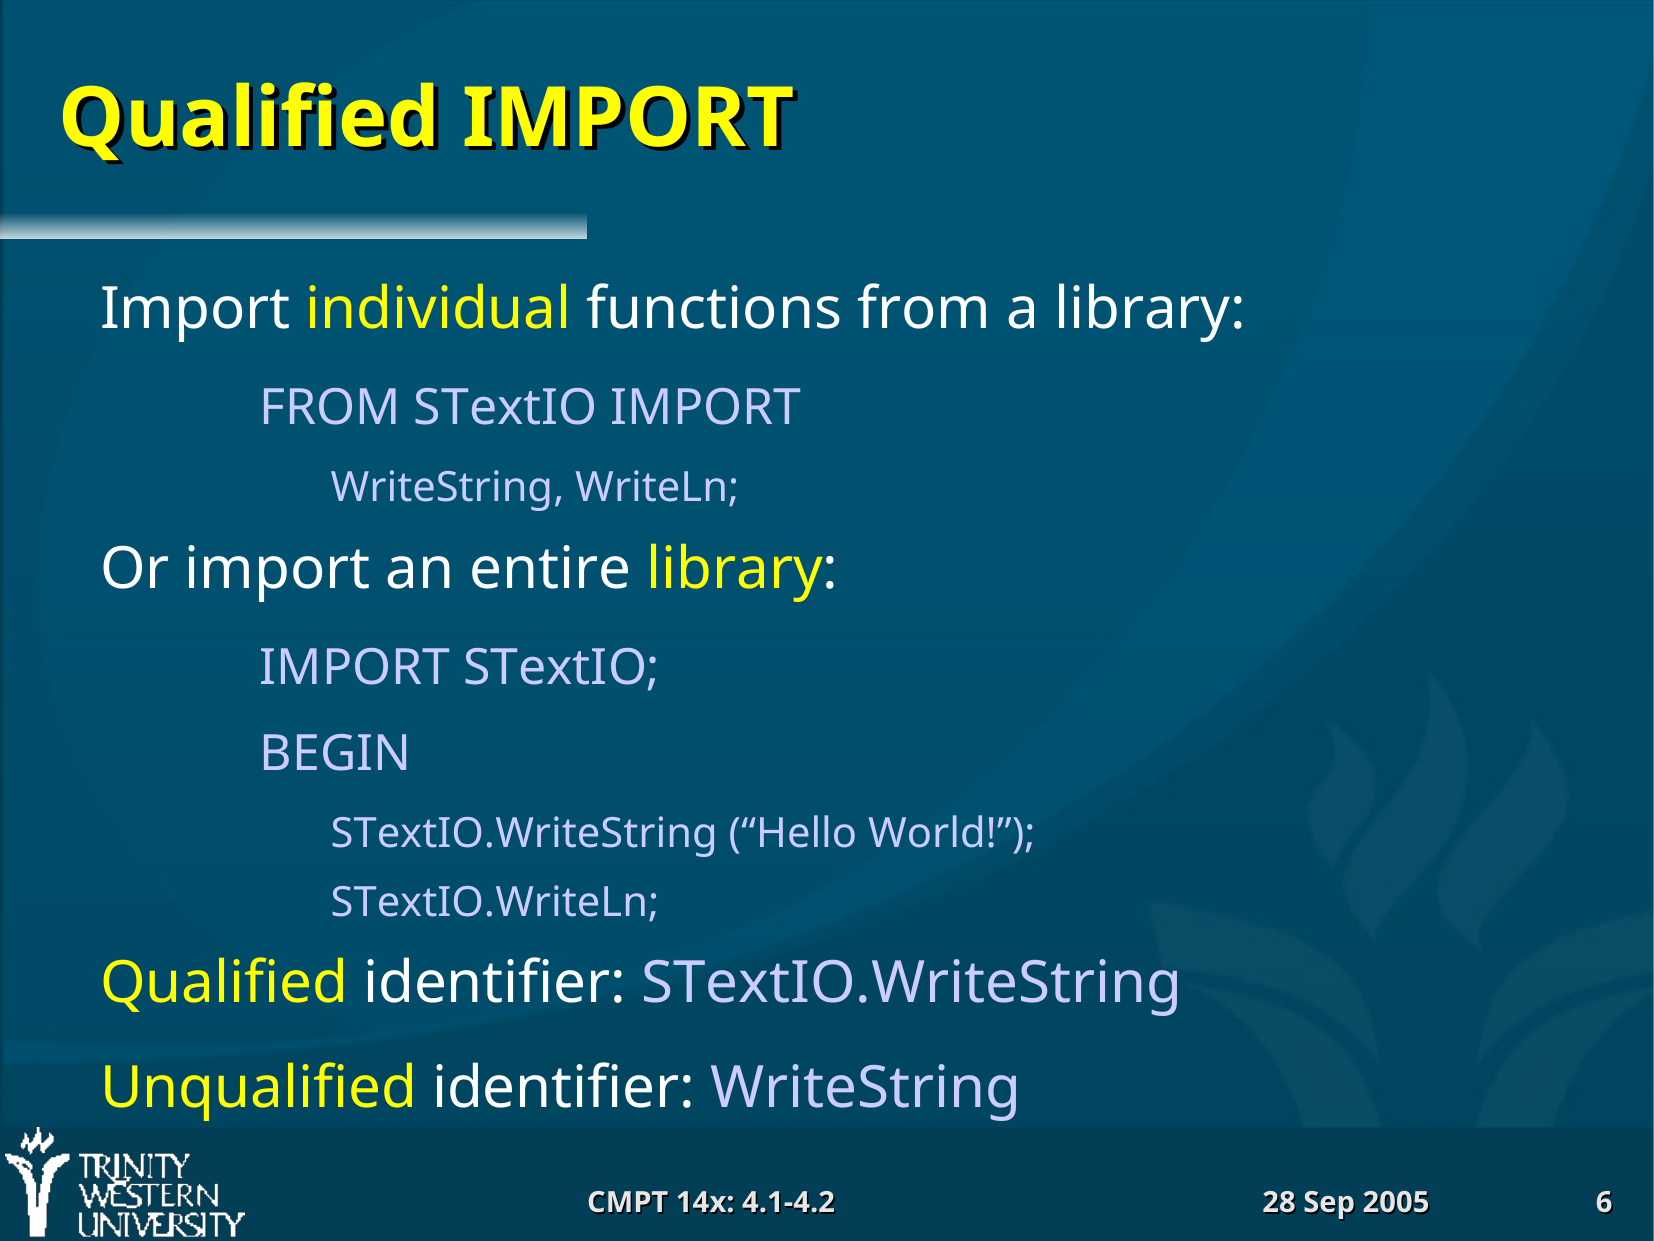

# Qualified IMPORT
Import individual functions from a library:
FROM STextIO IMPORT
WriteString, WriteLn;
Or import an entire library:
IMPORT STextIO;
BEGIN
STextIO.WriteString (“Hello World!”);
STextIO.WriteLn;
Qualified identifier: STextIO.WriteString
Unqualified identifier: WriteString
CMPT 14x: 4.1-4.2
28 Sep 2005
6